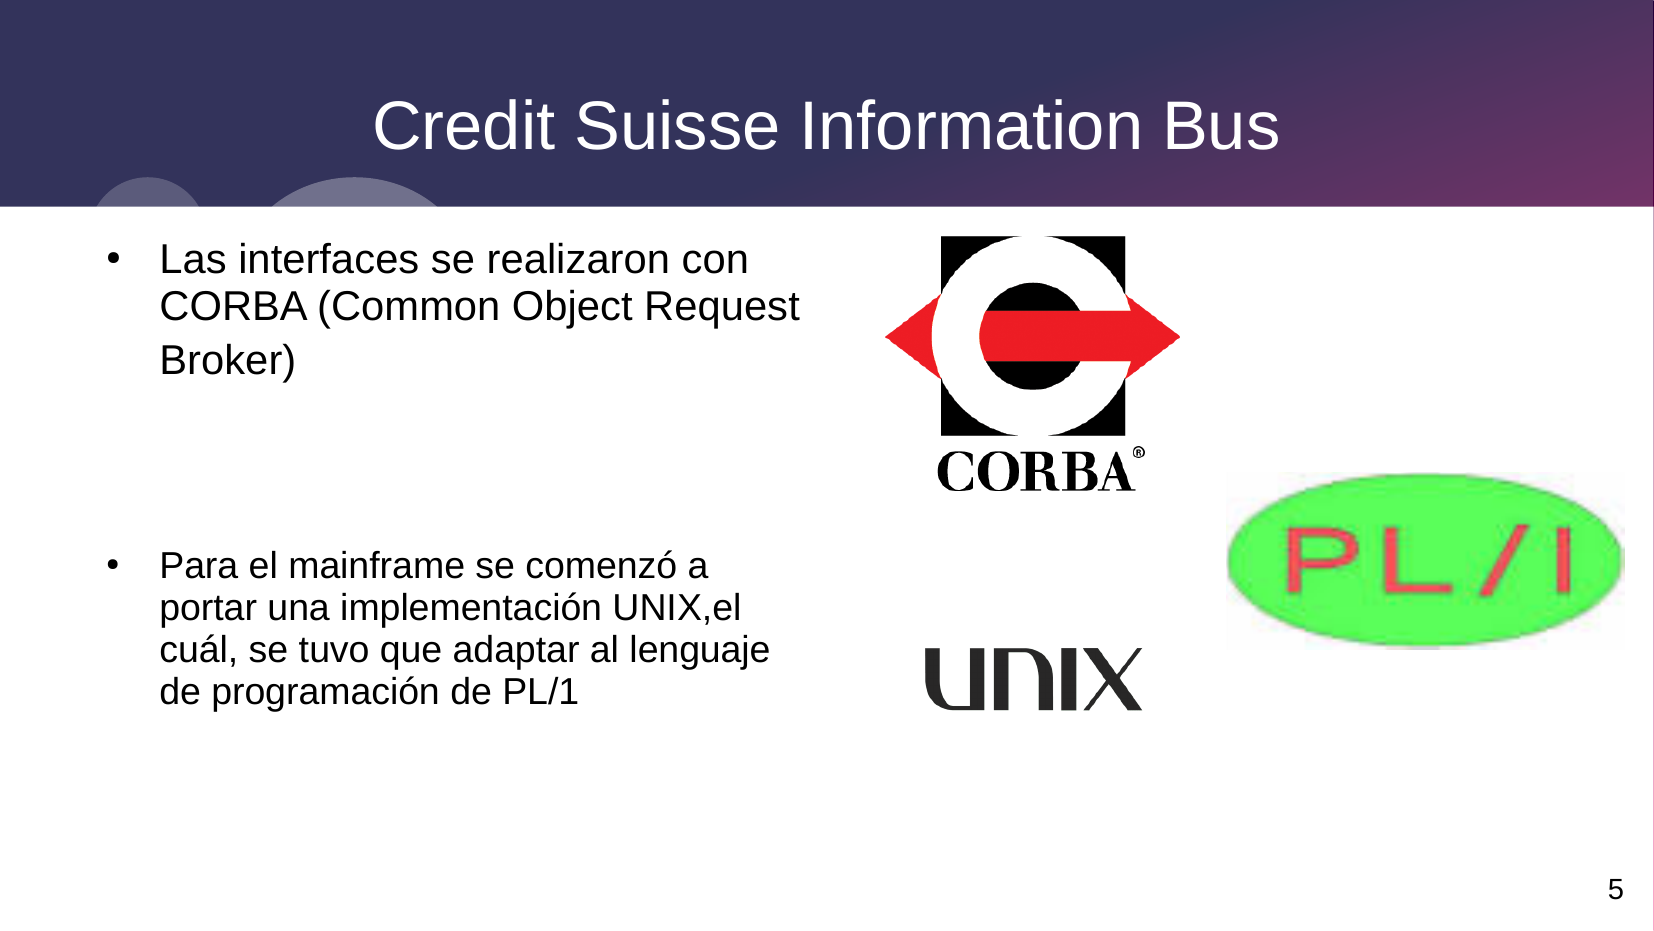

# Credit Suisse Information Bus
Las interfaces se realizaron con CORBA (Common Object Request Broker)
Para el mainframe se comenzó a portar una implementación UNIX,el cuál, se tuvo que adaptar al lenguaje de programación de PL/1